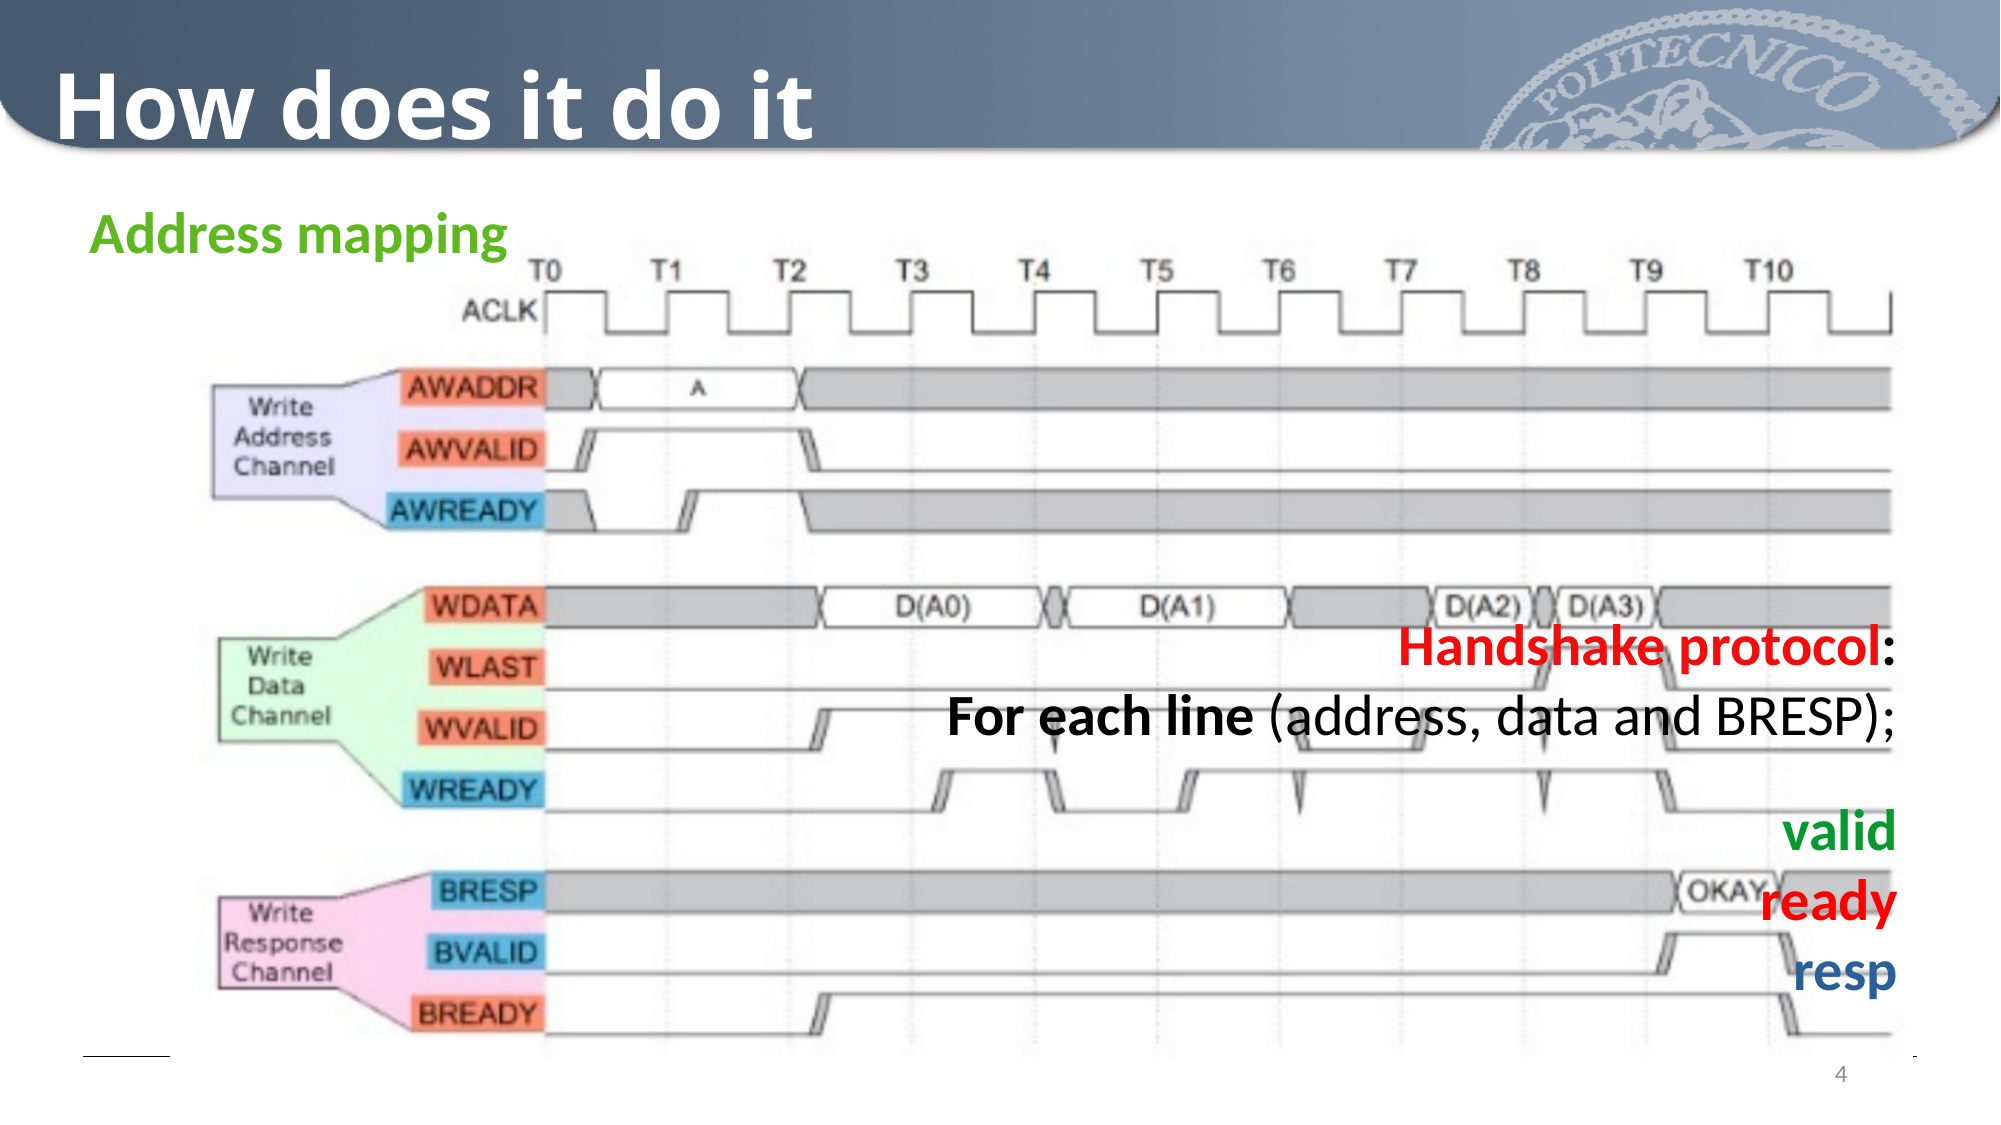

How does it do it
Address mapping
Handshake protocol:
For each line (address, data and BRESP);
valid
ready
resp